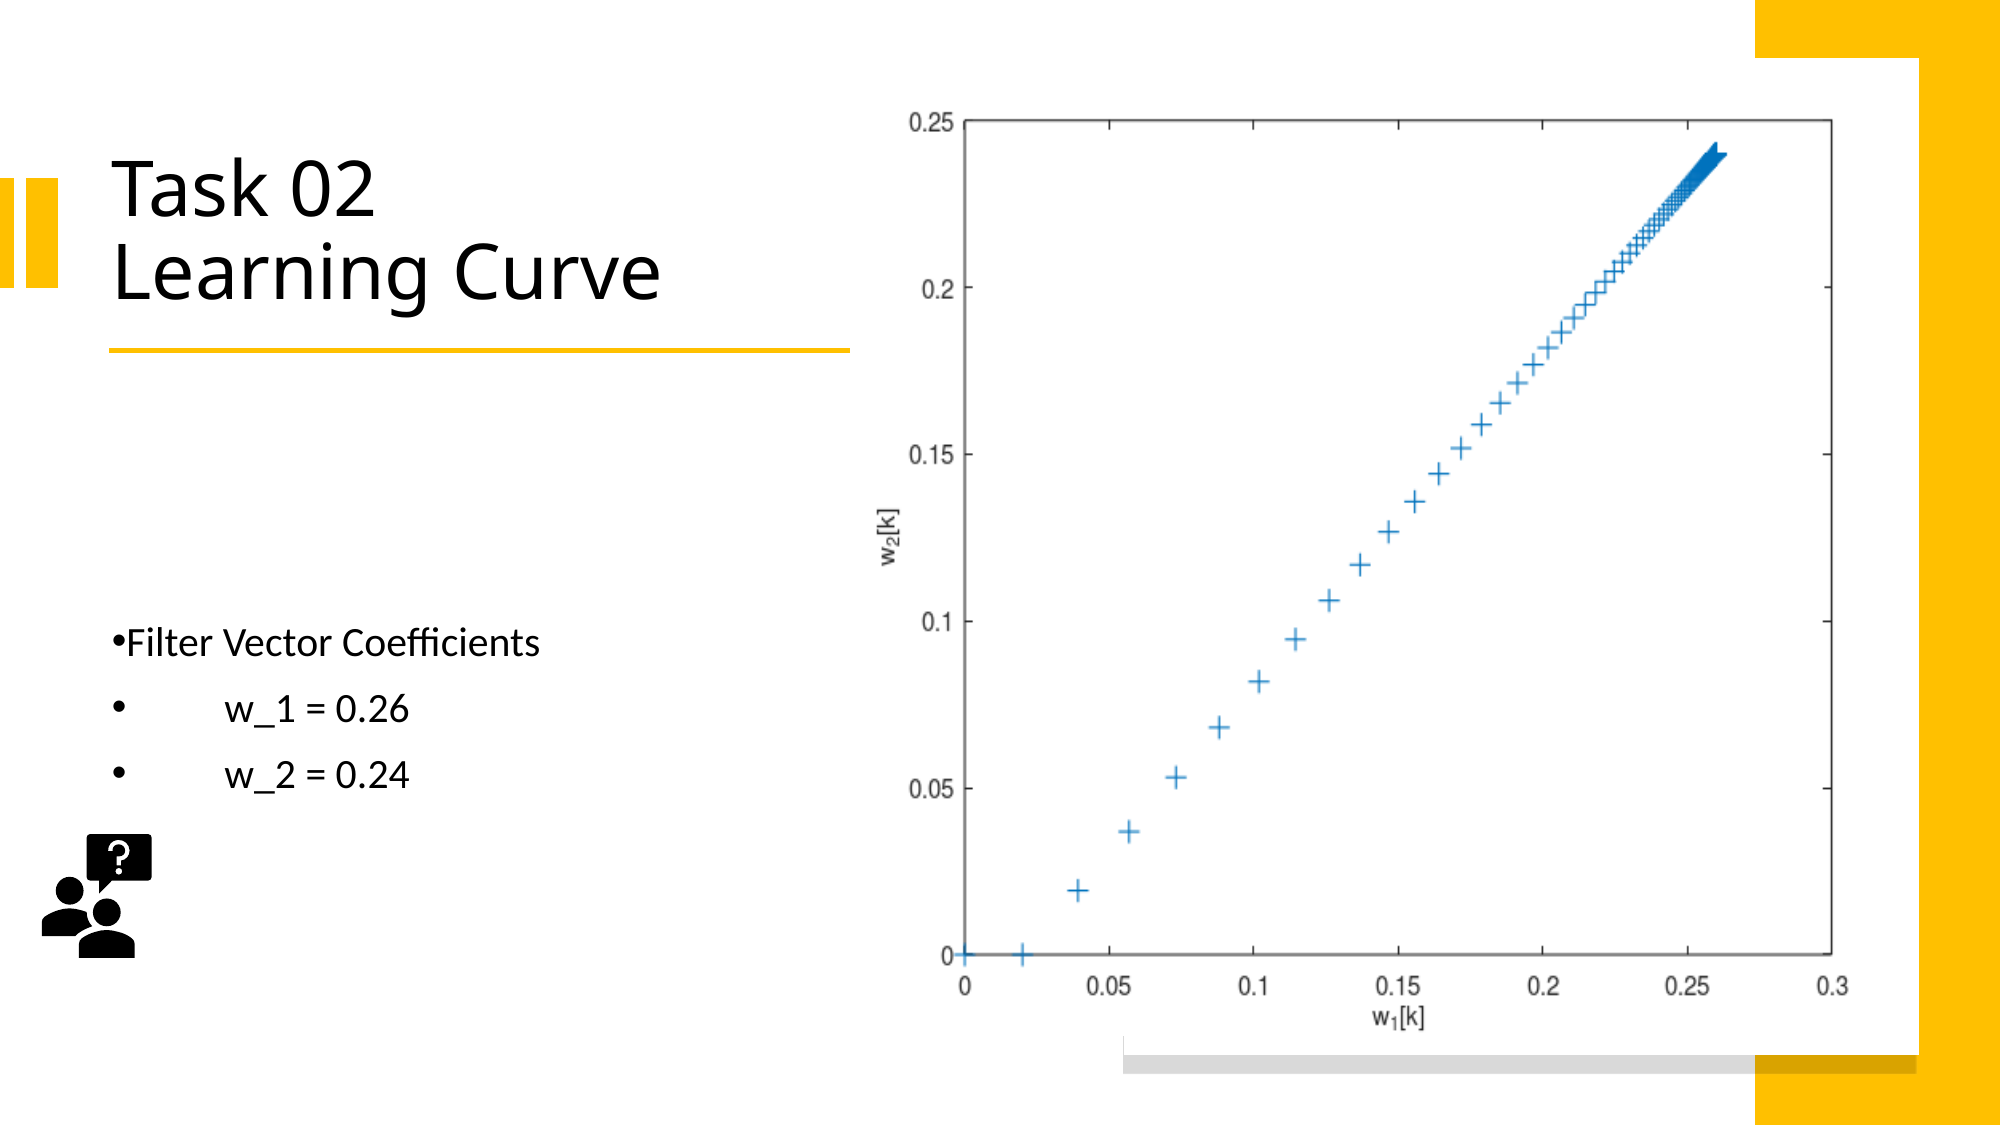

# Task 02 Learning Curve
Filter Vector Coefficients
	w_1 = 0.26
	w_2 = 0.24